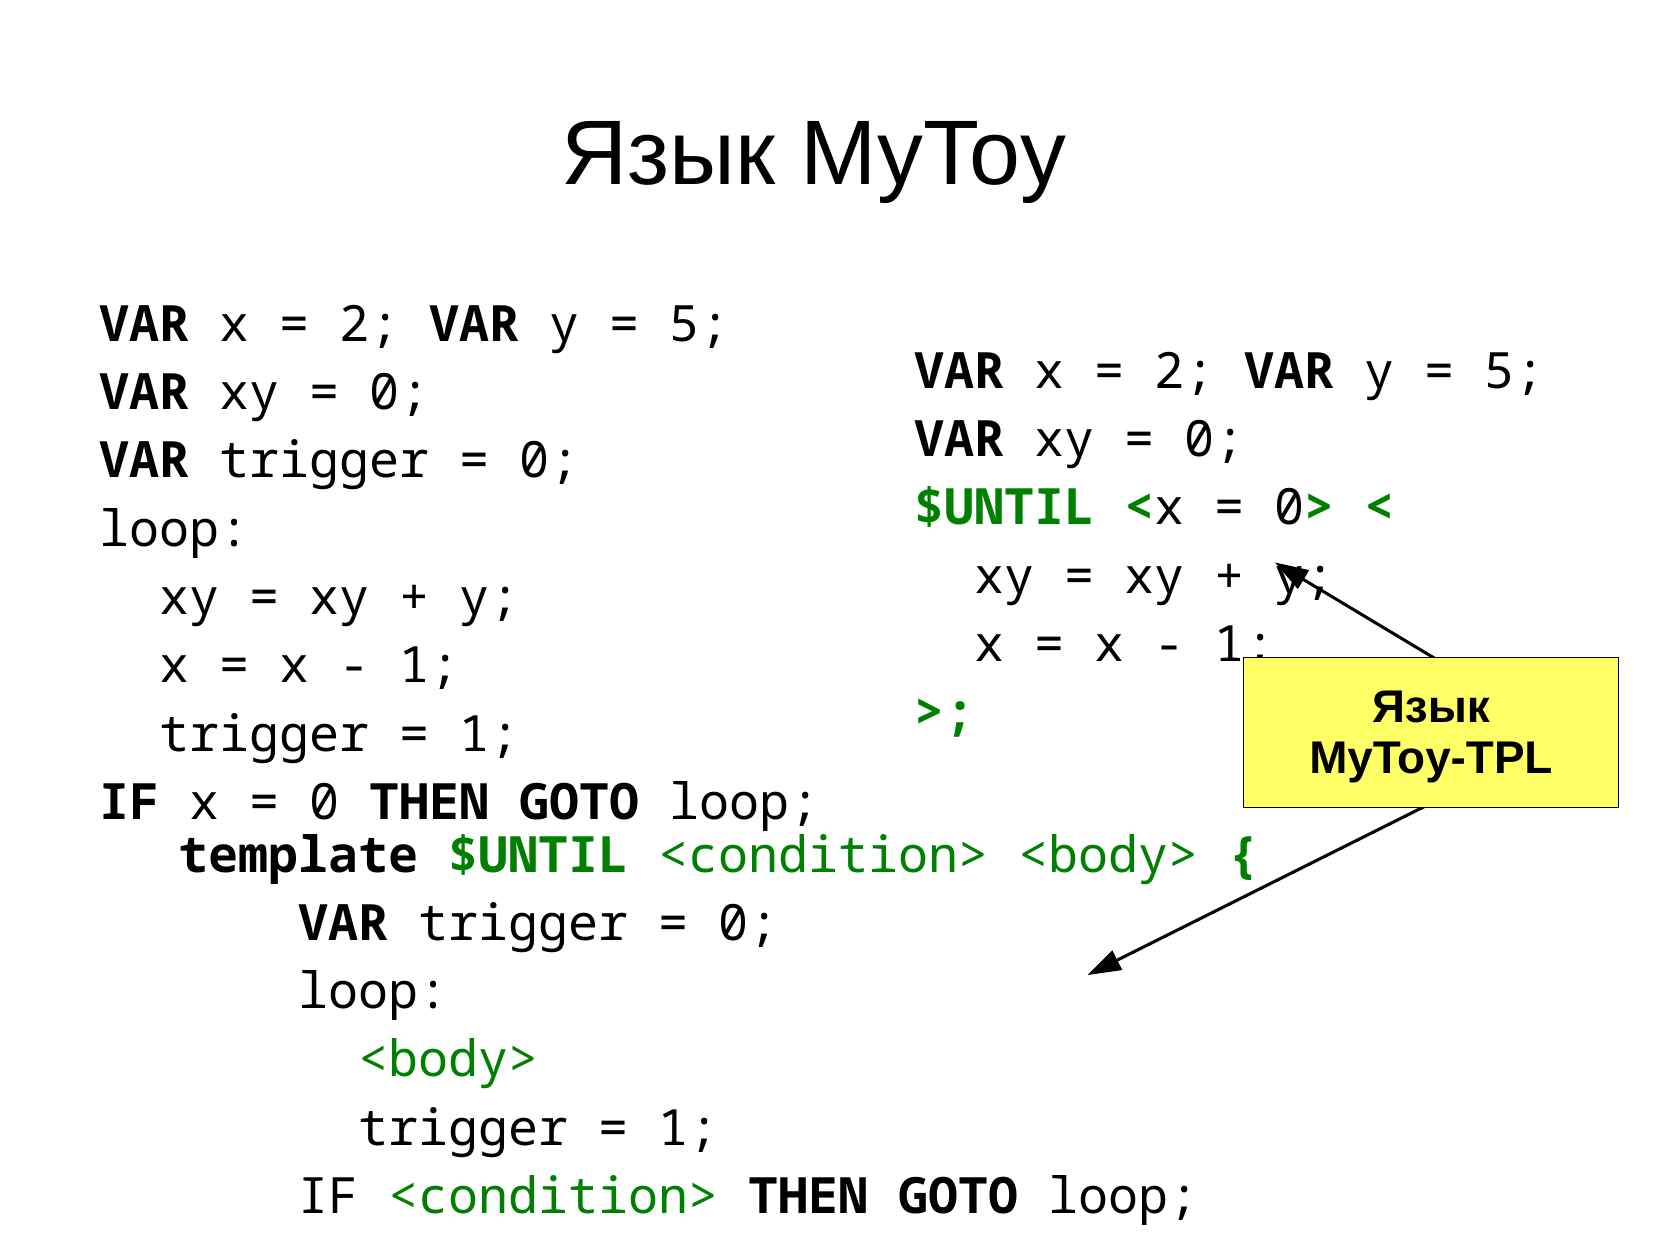

# Язык MyToy
VAR x = 2; VAR y = 5;
VAR xy = 0;
VAR trigger = 0;
loop:
 xy = xy + y;
 x = x - 1;
 trigger = 1;
IF x = 0 THEN GOTO loop;
VAR x = 2; VAR y = 5;
VAR xy = 0;
$UNTIL <x = 0> <
 xy = xy + y;
 x = x - 1;
>;
Язык
MyToy-TPL
Template
template $UNTIL <condition> <body> {
 VAR trigger = 0;
 loop:
 <body>
 trigger = 1;
 IF <condition> THEN GOTO loop;
}